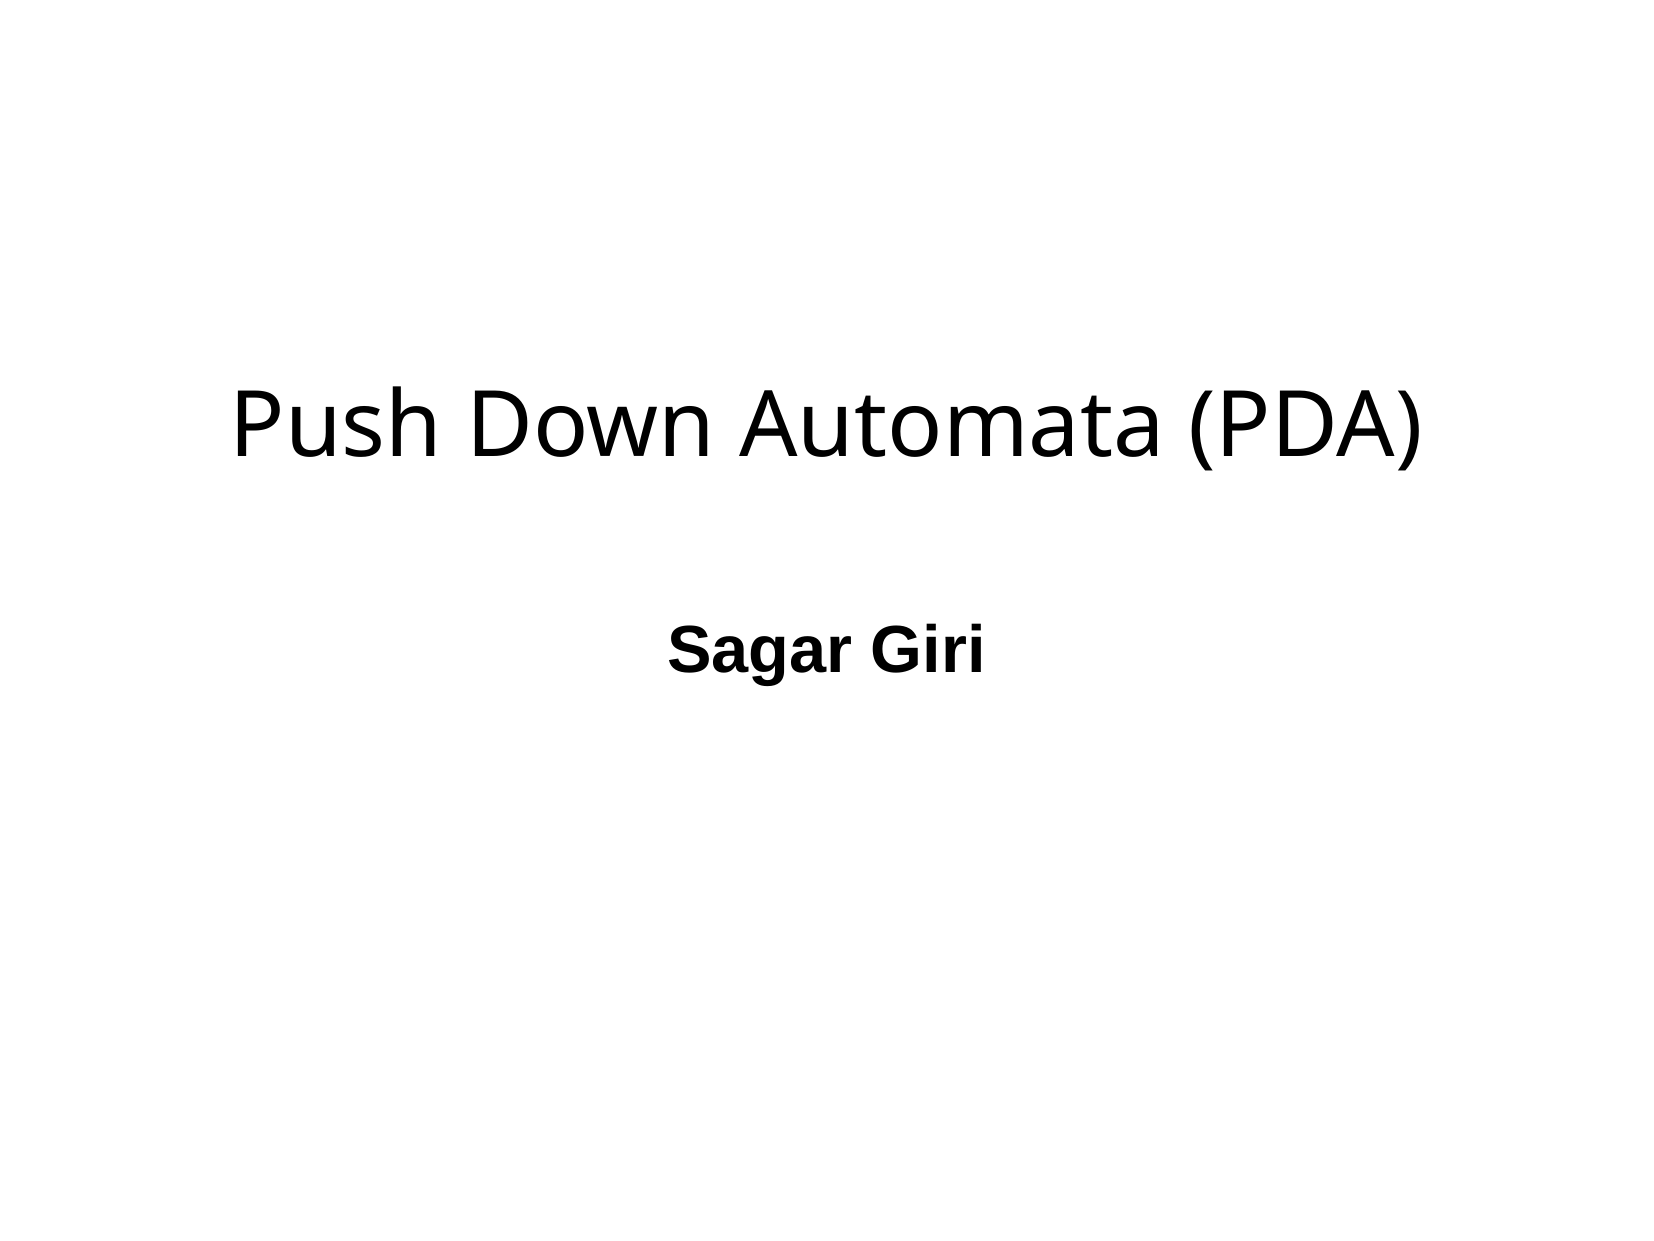

Sagar Giri
# Push Down Automata (PDA)